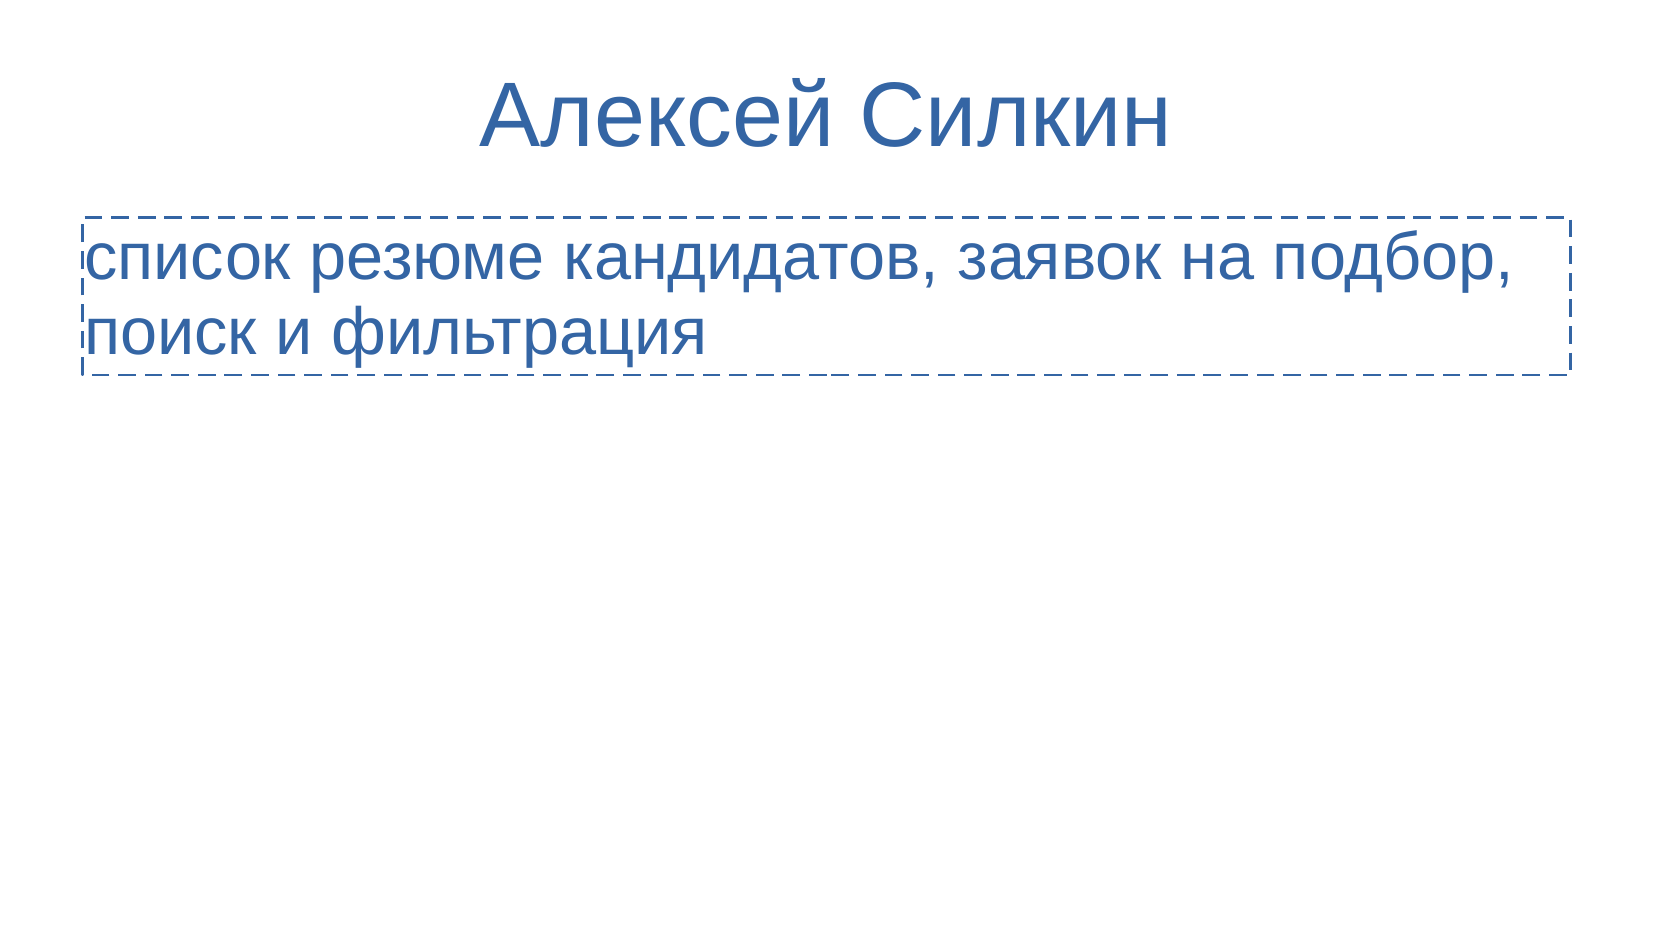

# Алексей Силкин
список резюме кандидатов, заявок на подбор, поиск и фильтрация